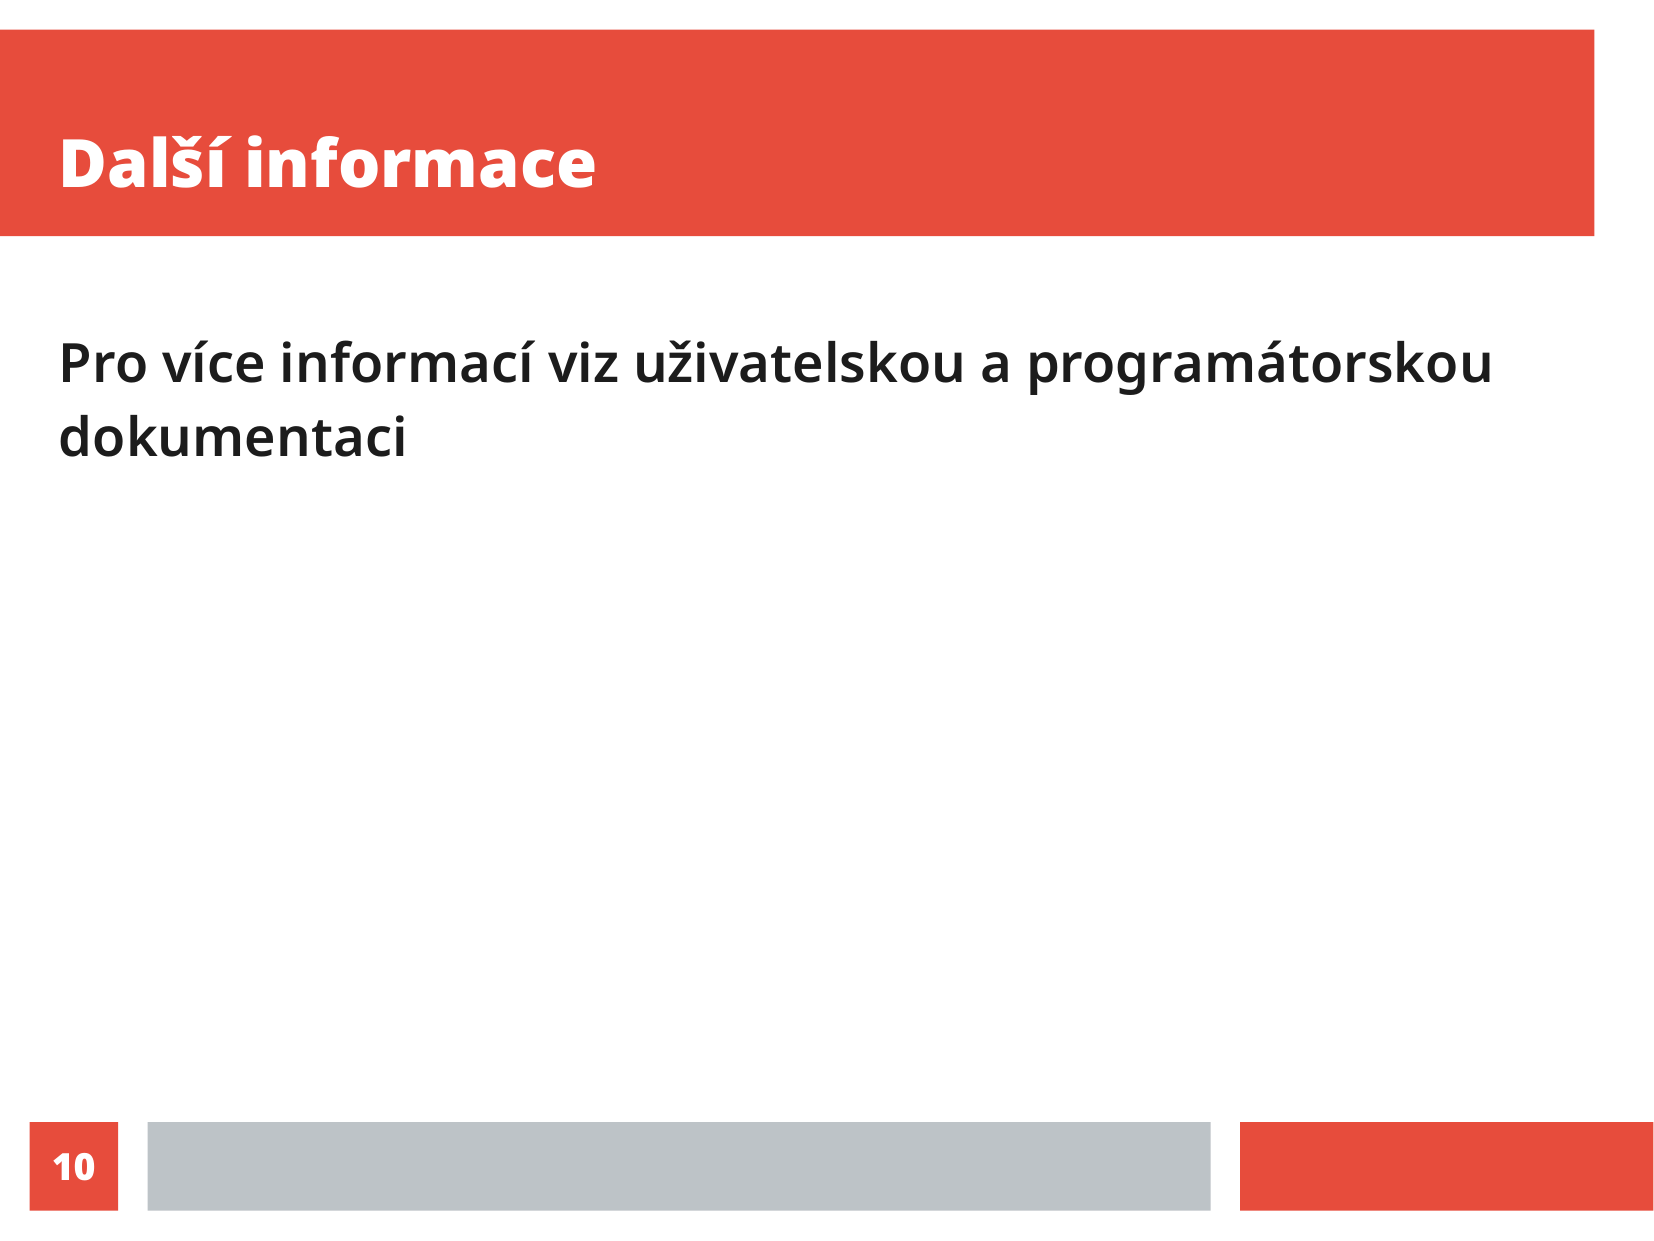

# Další informace
Pro více informací viz uživatelskou a programátorskou dokumentaci
10